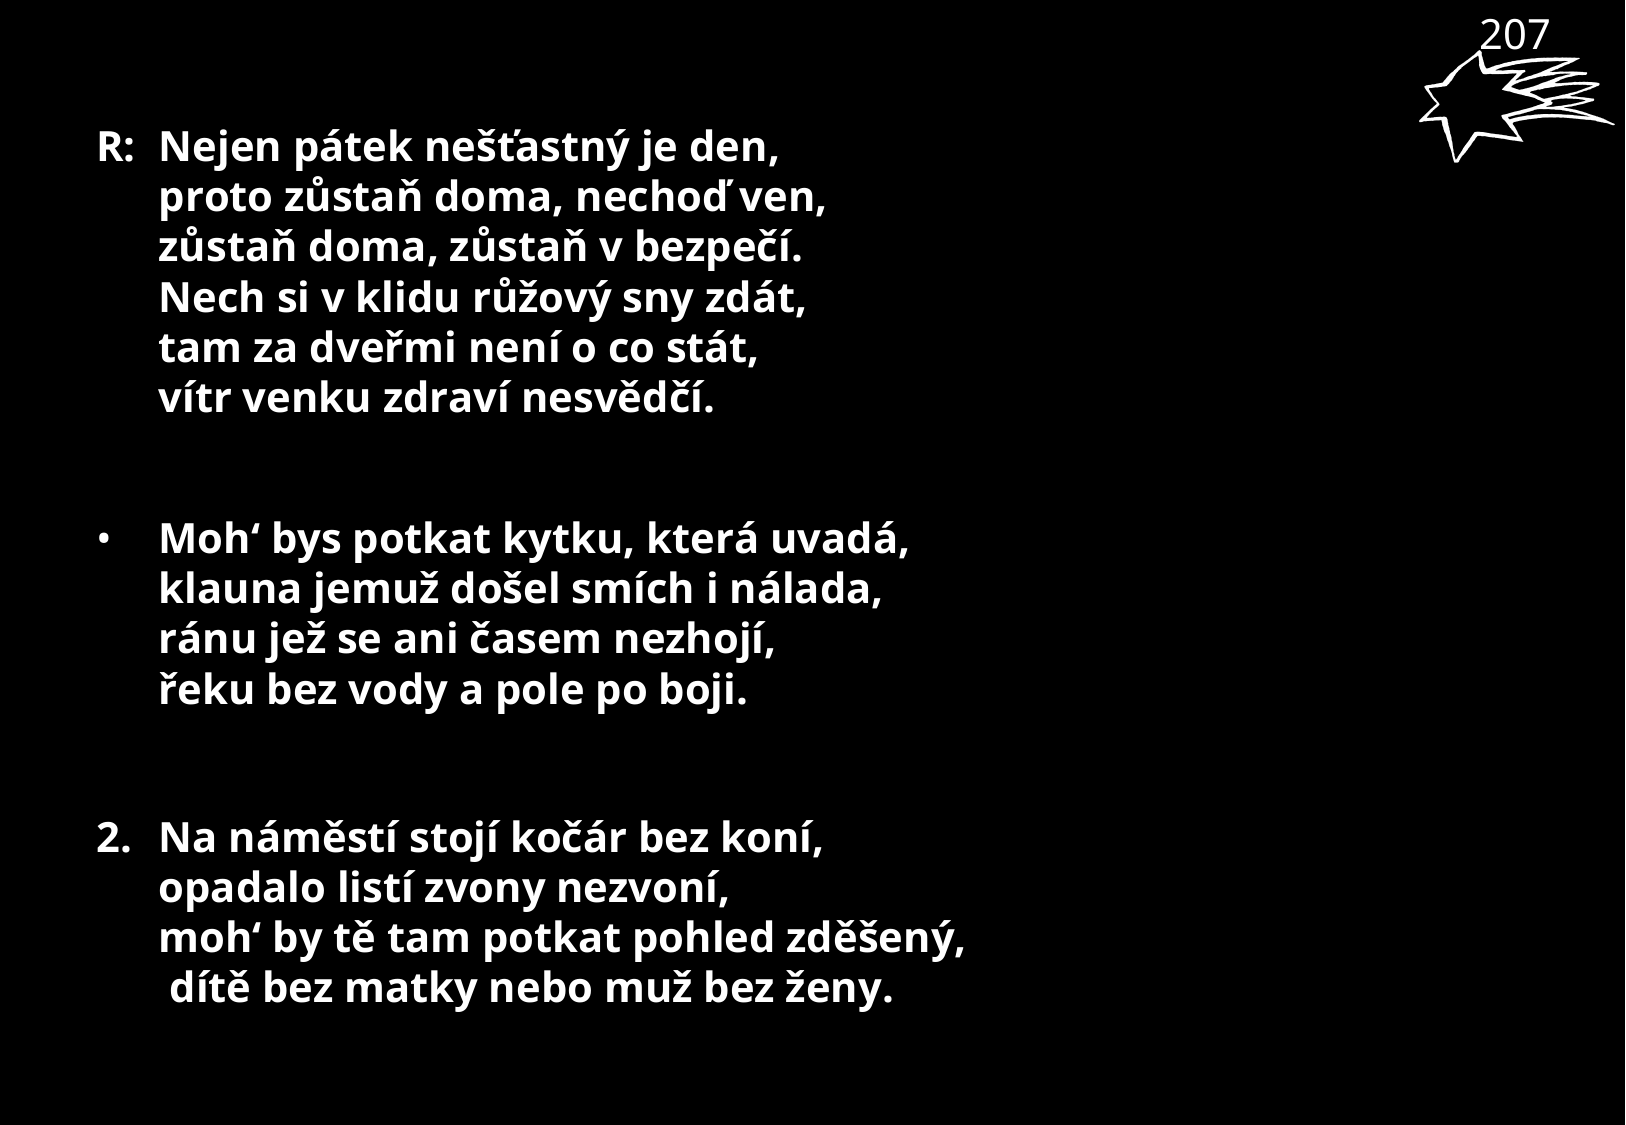

207
# R: 	Nejen pátek nešťastný je den, proto zůstaň doma, nechoď ven, zůstaň doma, zůstaň v bezpečí. Nech si v klidu růžový sny zdát, tam za dveřmi není o co stát, vítr venku zdraví nesvědčí.
Moh‘ bys potkat kytku, která uvadá,
klauna jemuž došel smích i nálada,
ránu jež se ani časem nezhojí,
řeku bez vody a pole po boji.
2. 	Na náměstí stojí kočár bez koní,
opadalo listí zvony nezvoní,
moh‘ by tě tam potkat pohled zděšený,
 dítě bez matky nebo muž bez ženy.